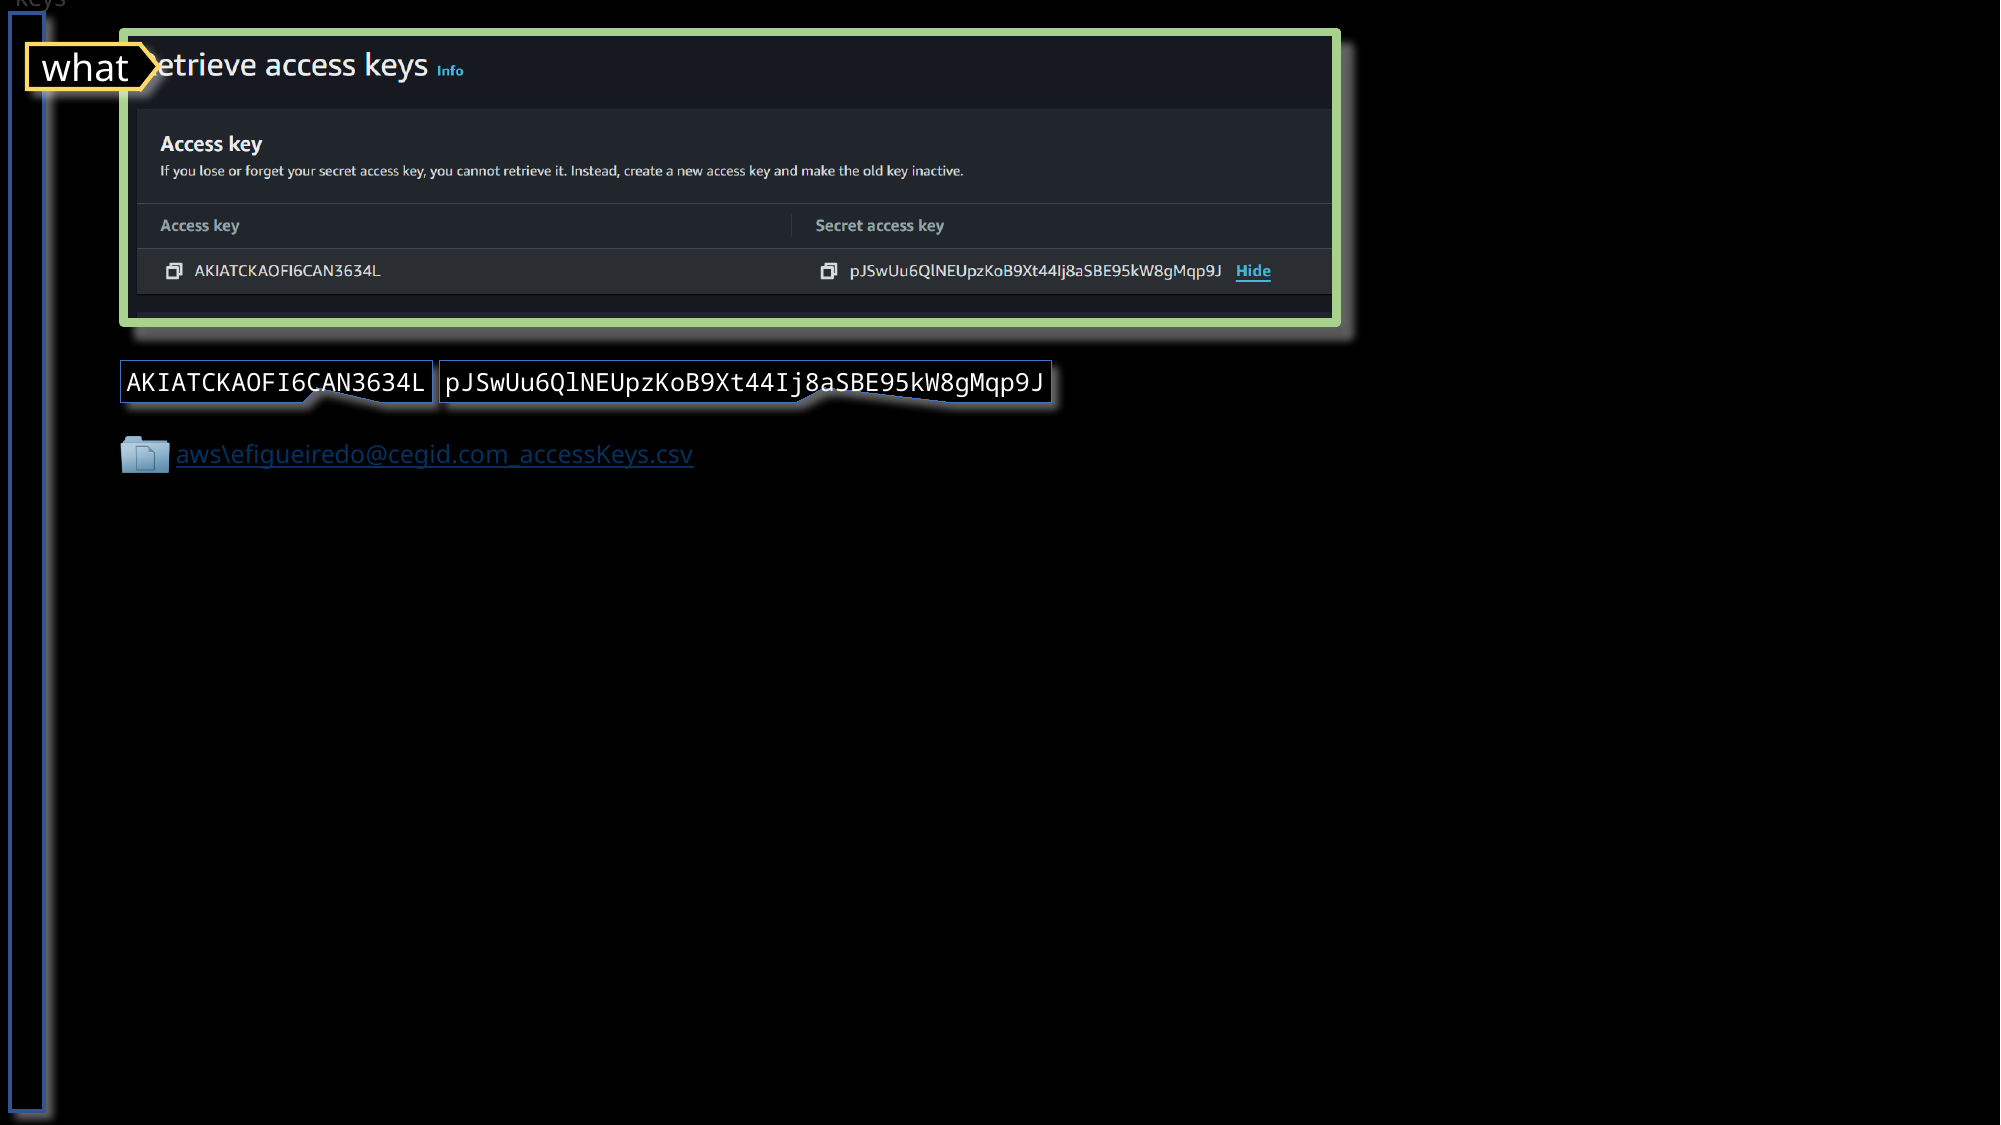

# 4. keys
what
AKIATCKAOFI6CAN3634L
pJSwUu6QlNEUpzKoB9Xt44Ij8aSBE95kW8gMqp9J
aws\efigueiredo@cegid.com_accessKeys.csv